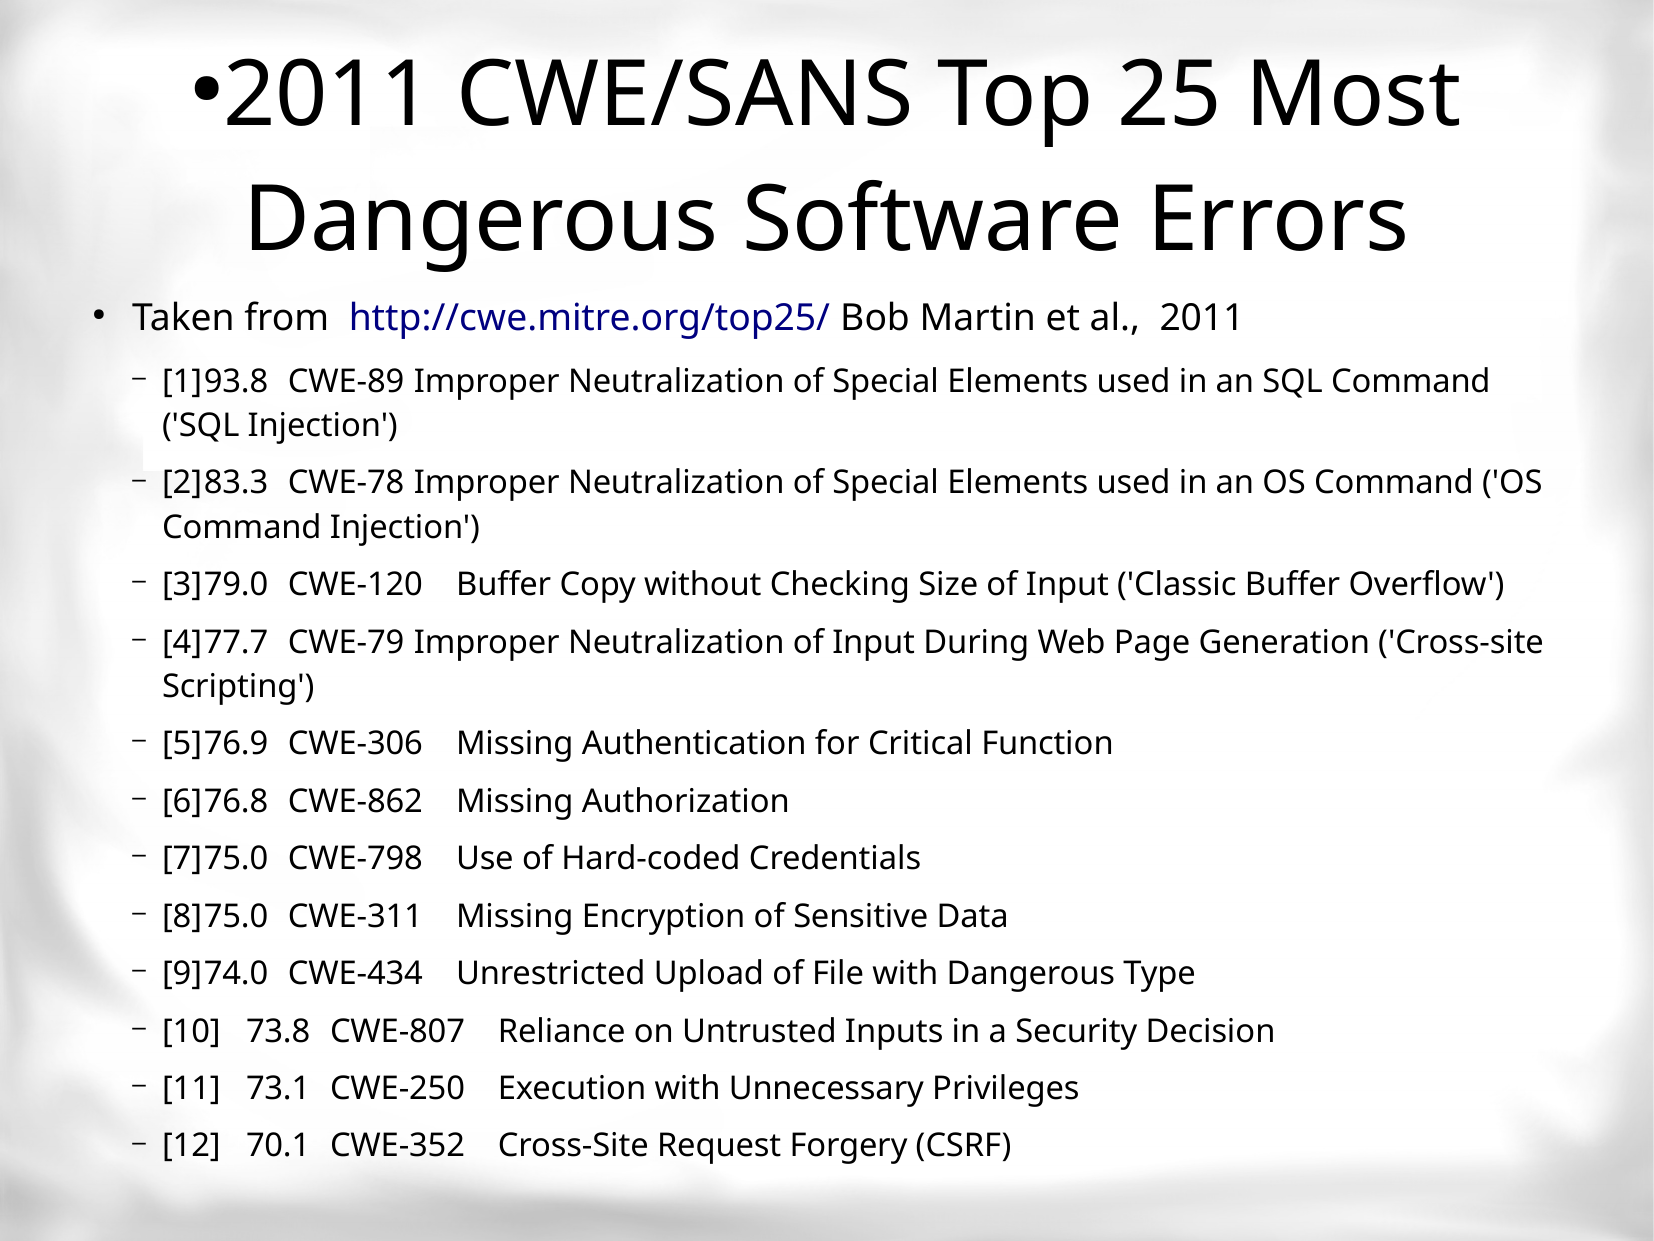

# 2011 CWE/SANS Top 25 Most Dangerous Software Errors
 Taken from http://cwe.mitre.org/top25/ Bob Martin et al., 2011
[1]	93.8	CWE-89 	Improper Neutralization of Special Elements used in an SQL Command ('SQL Injection')
[2]	83.3	CWE-78 	Improper Neutralization of Special Elements used in an OS Command ('OS Command Injection')
[3]	79.0	CWE-120 	Buffer Copy without Checking Size of Input ('Classic Buffer Overflow')
[4]	77.7	CWE-79 	Improper Neutralization of Input During Web Page Generation ('Cross-site Scripting')
[5]	76.9	CWE-306 	Missing Authentication for Critical Function
[6]	76.8	CWE-862 	Missing Authorization
[7]	75.0	CWE-798 	Use of Hard-coded Credentials
[8]	75.0	CWE-311 	Missing Encryption of Sensitive Data
[9]	74.0	CWE-434 	Unrestricted Upload of File with Dangerous Type
[10]	73.8	CWE-807 	Reliance on Untrusted Inputs in a Security Decision
[11]	73.1	CWE-250 	Execution with Unnecessary Privileges
[12]	70.1	CWE-352 	Cross-Site Request Forgery (CSRF)